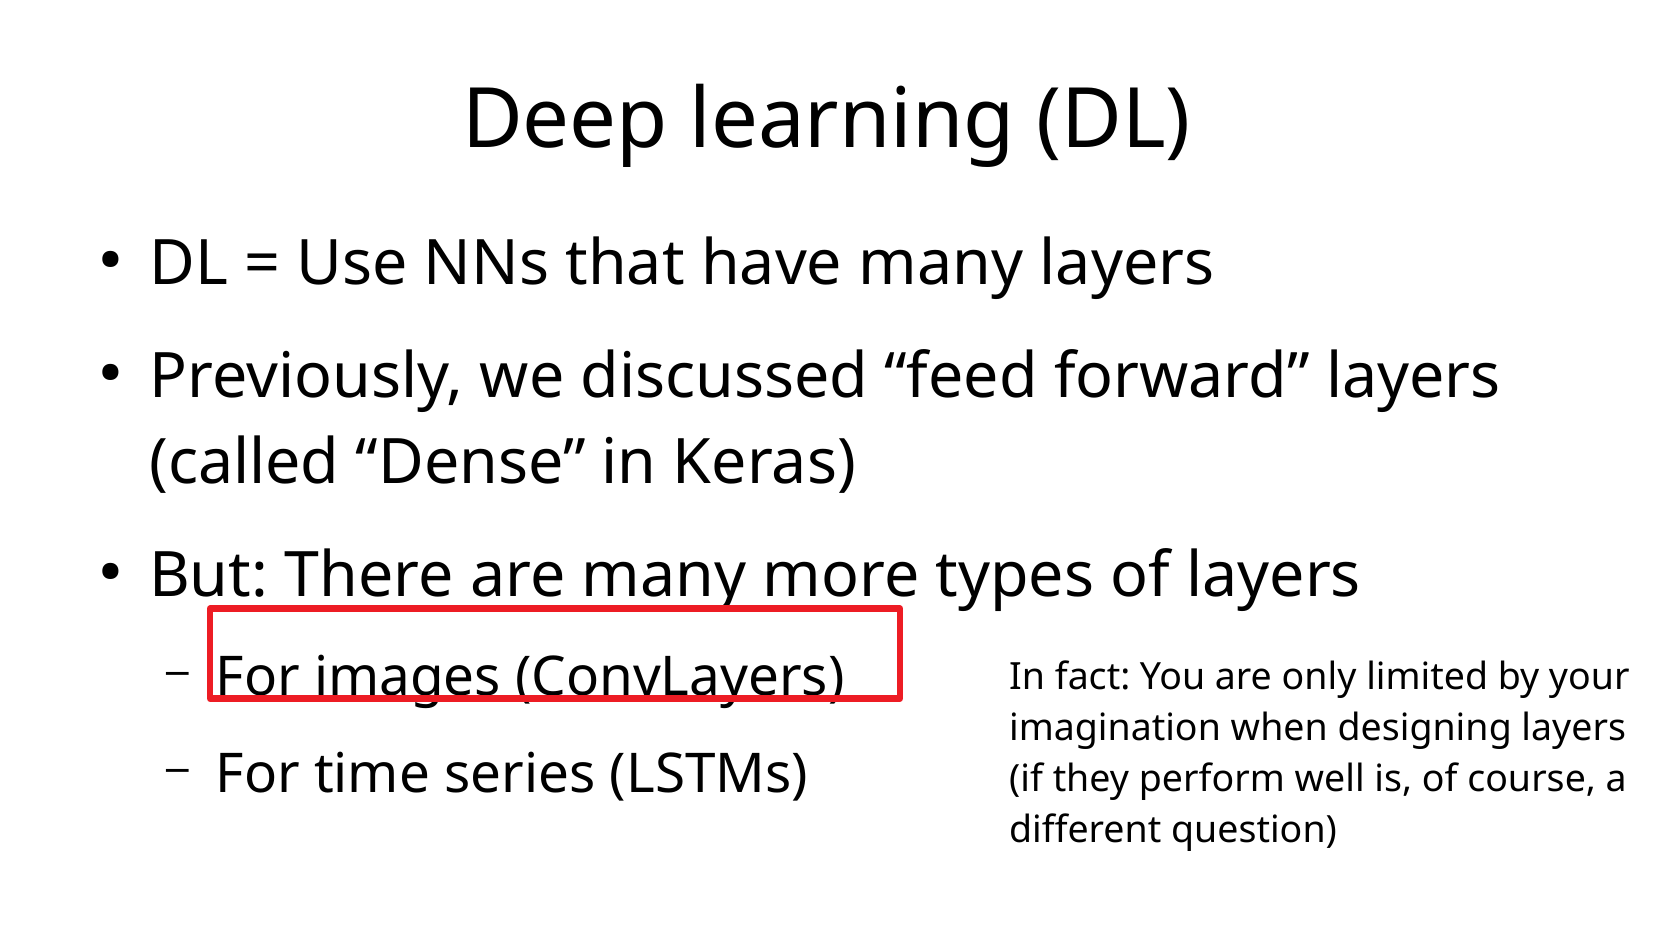

# Deep learning (DL)
DL = Use NNs that have many layers
Previously, we discussed “feed forward” layers (called “Dense” in Keras)
But: There are many more types of layers
For images (ConvLayers)
For time series (LSTMs)
In fact: You are only limited by your
imagination when designing layers
(if they perform well is, of course, a
different question)